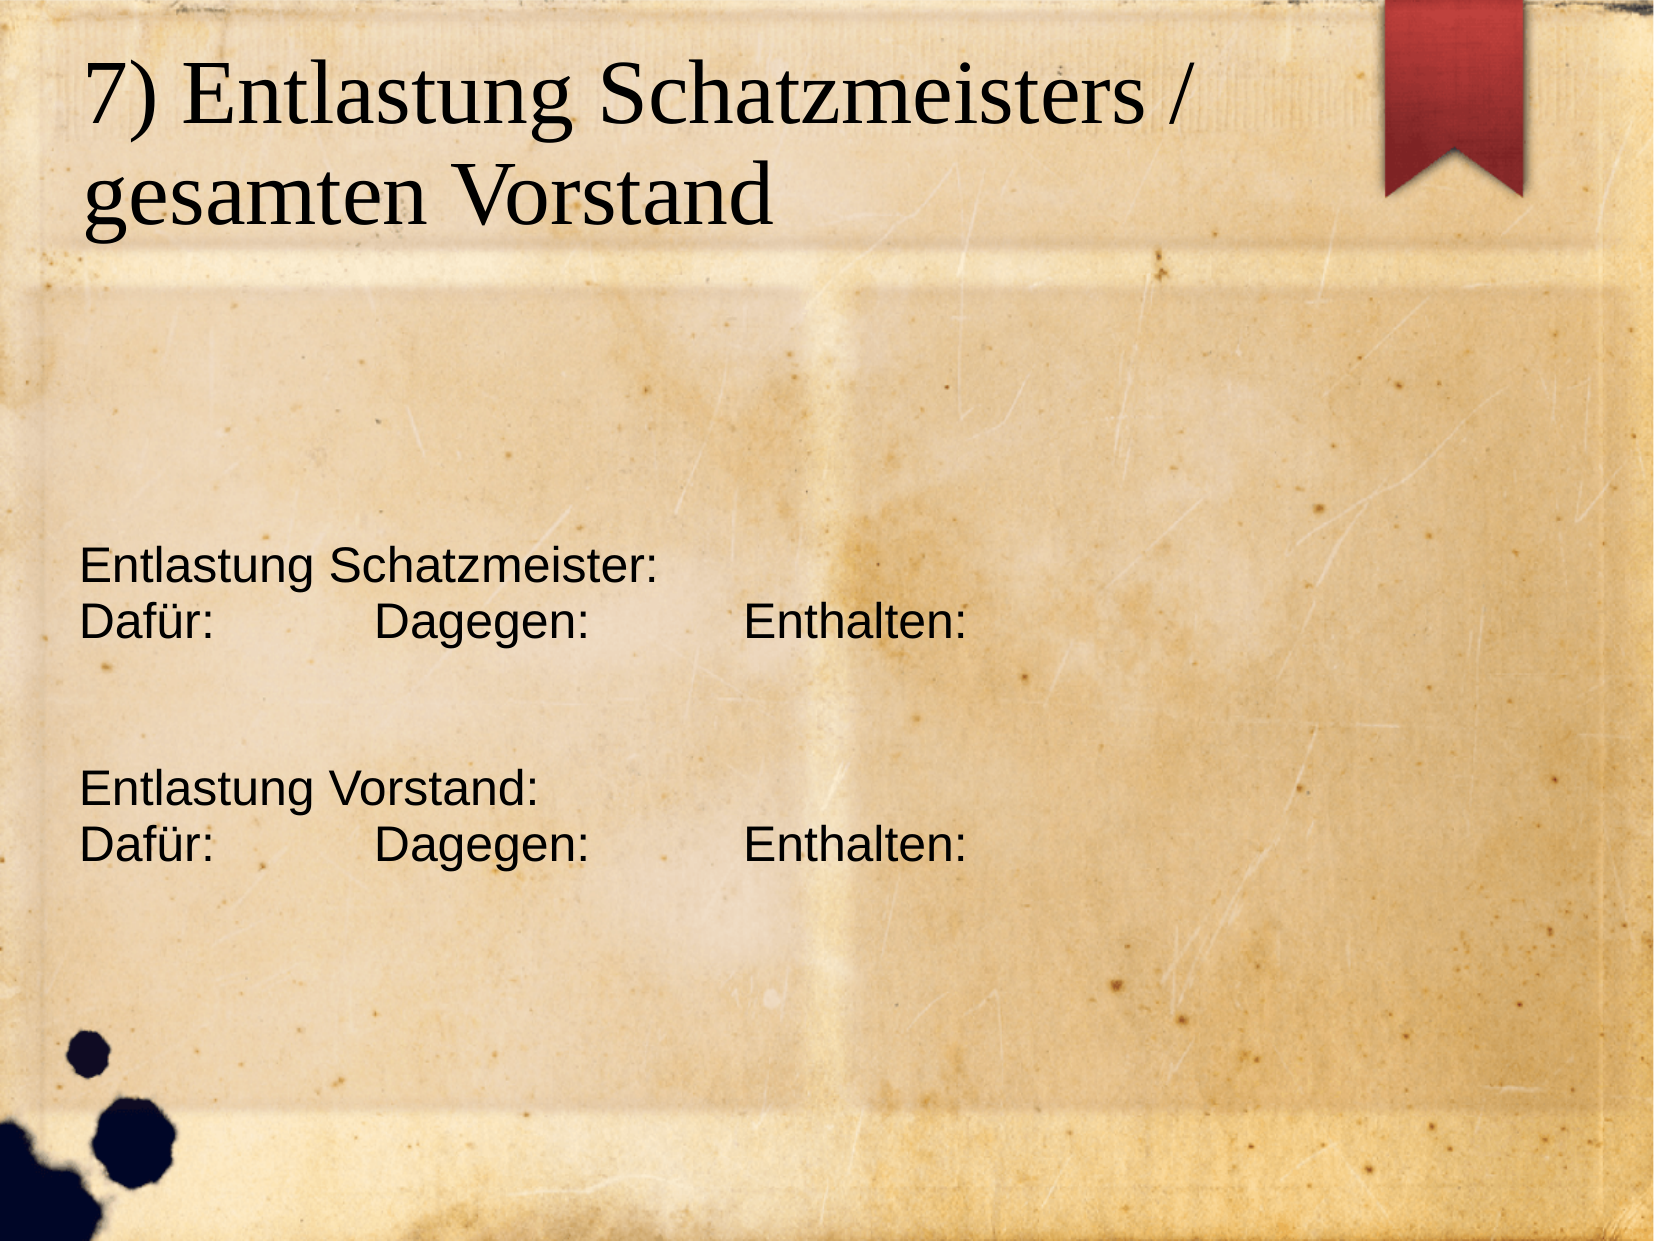

# 7) Entlastung Schatzmeisters / gesamten Vorstand
Entlastung Schatzmeister:
Dafür:			Dagegen:			Enthalten:
Entlastung Vorstand:
Dafür:			Dagegen:			Enthalten: